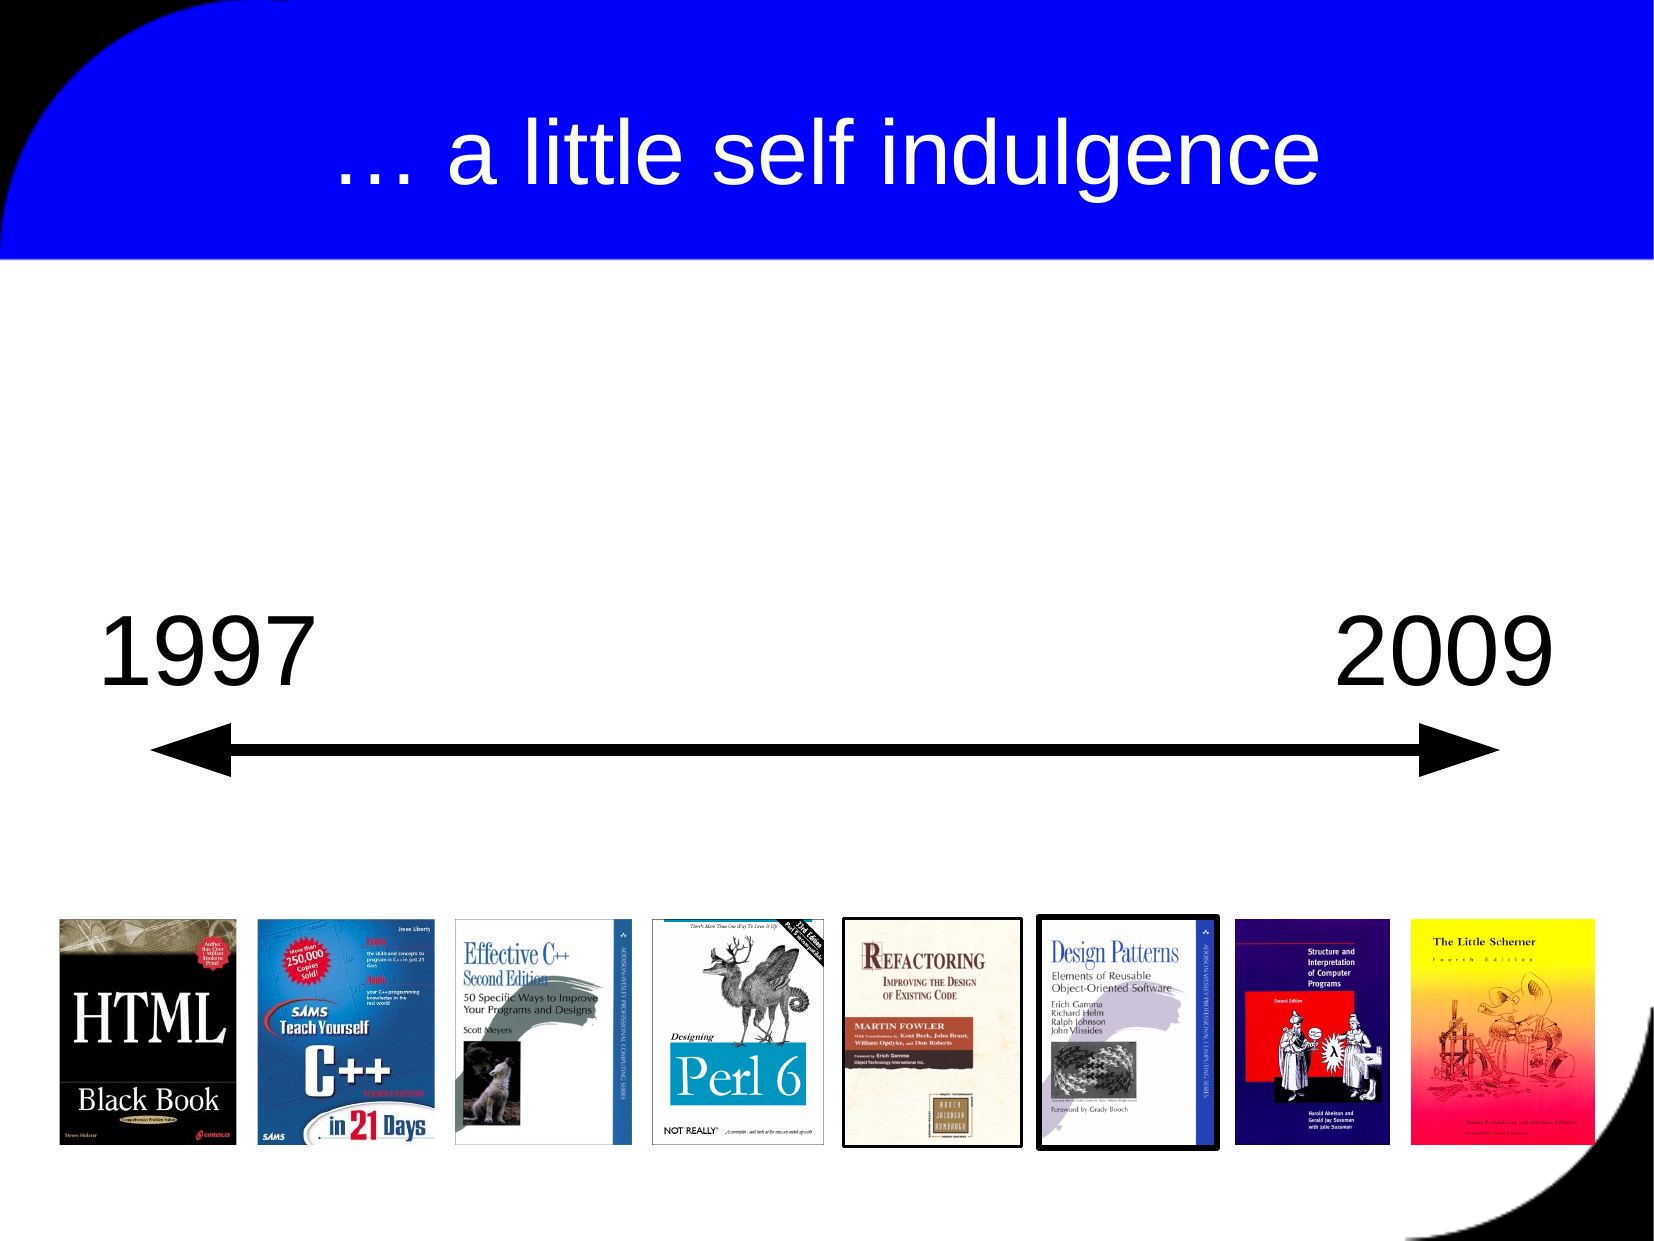

# … a little self indulgence
1997	2009